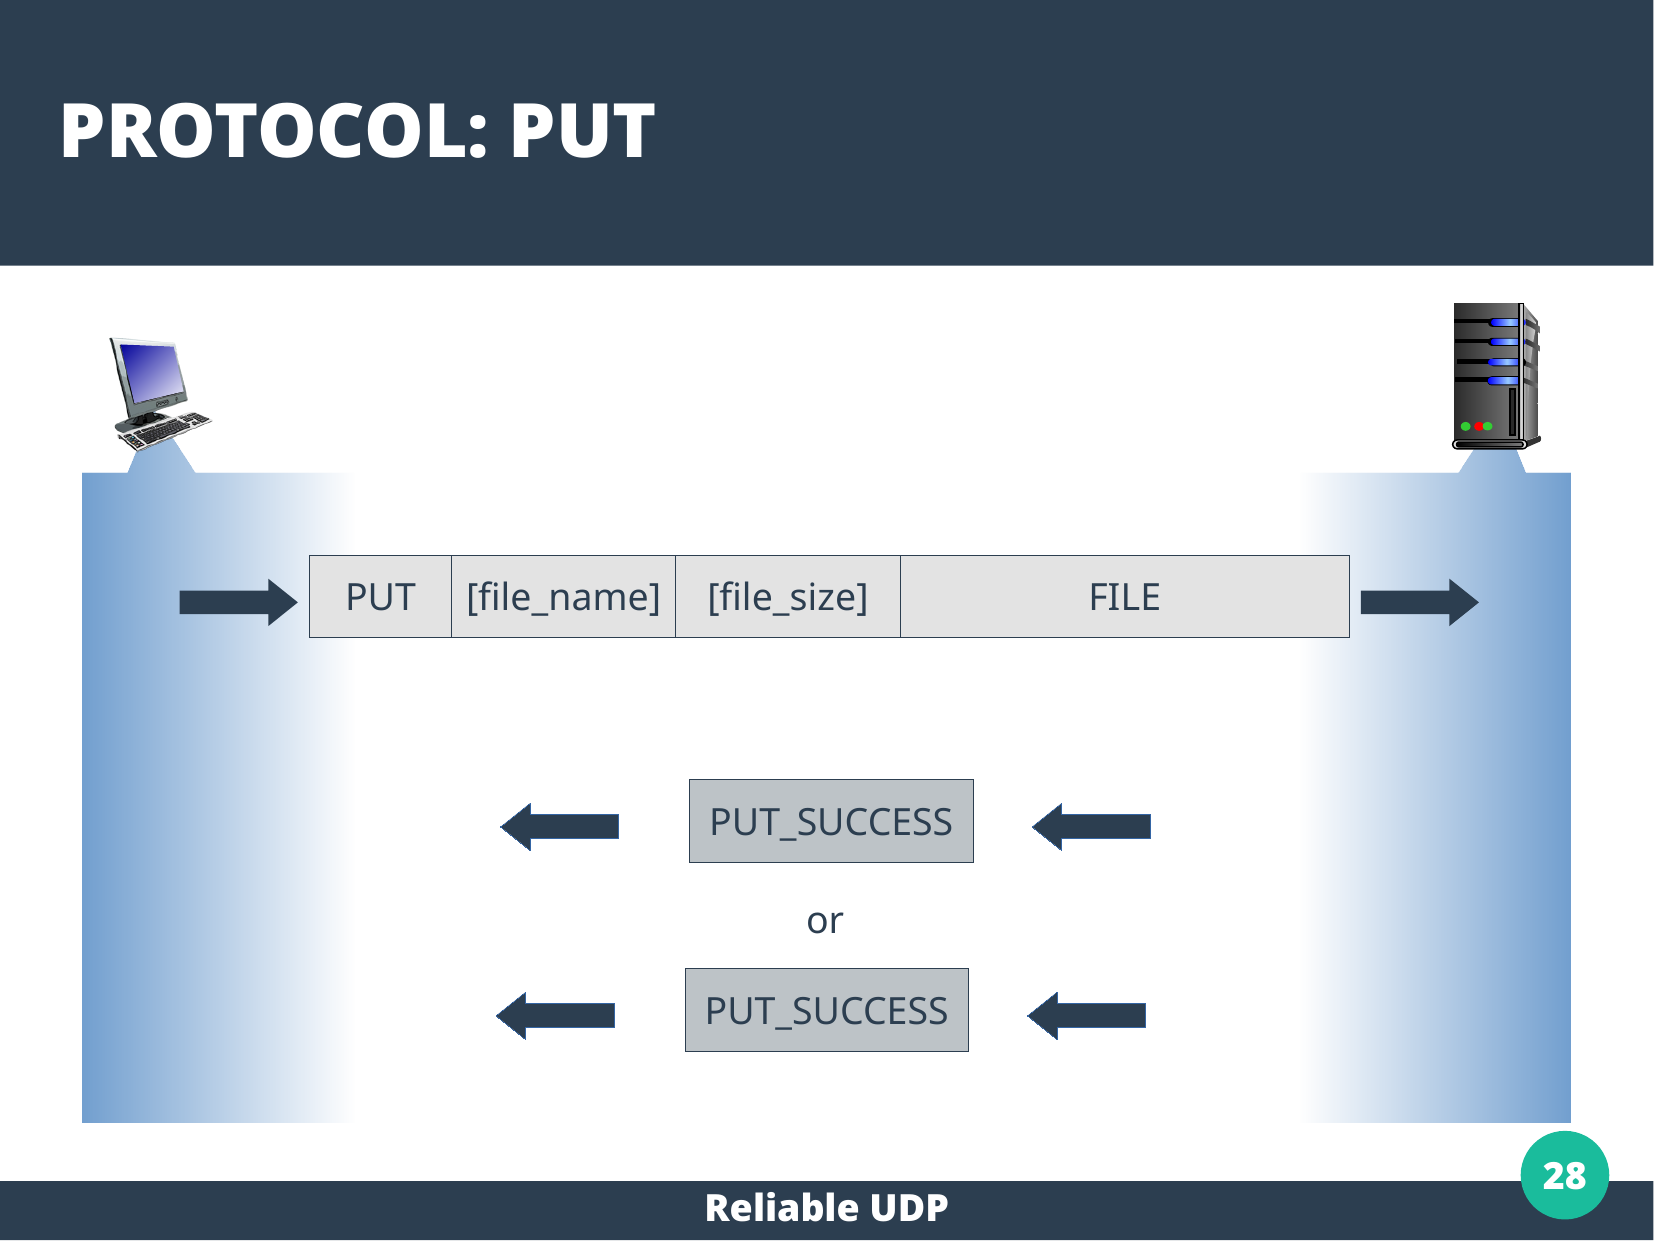

# PROTOCOL: PUT
PUT
[file_name]
[file_size]
FILE
PUT_SUCCESS
or
PUT_SUCCESS
28
Reliable UDP